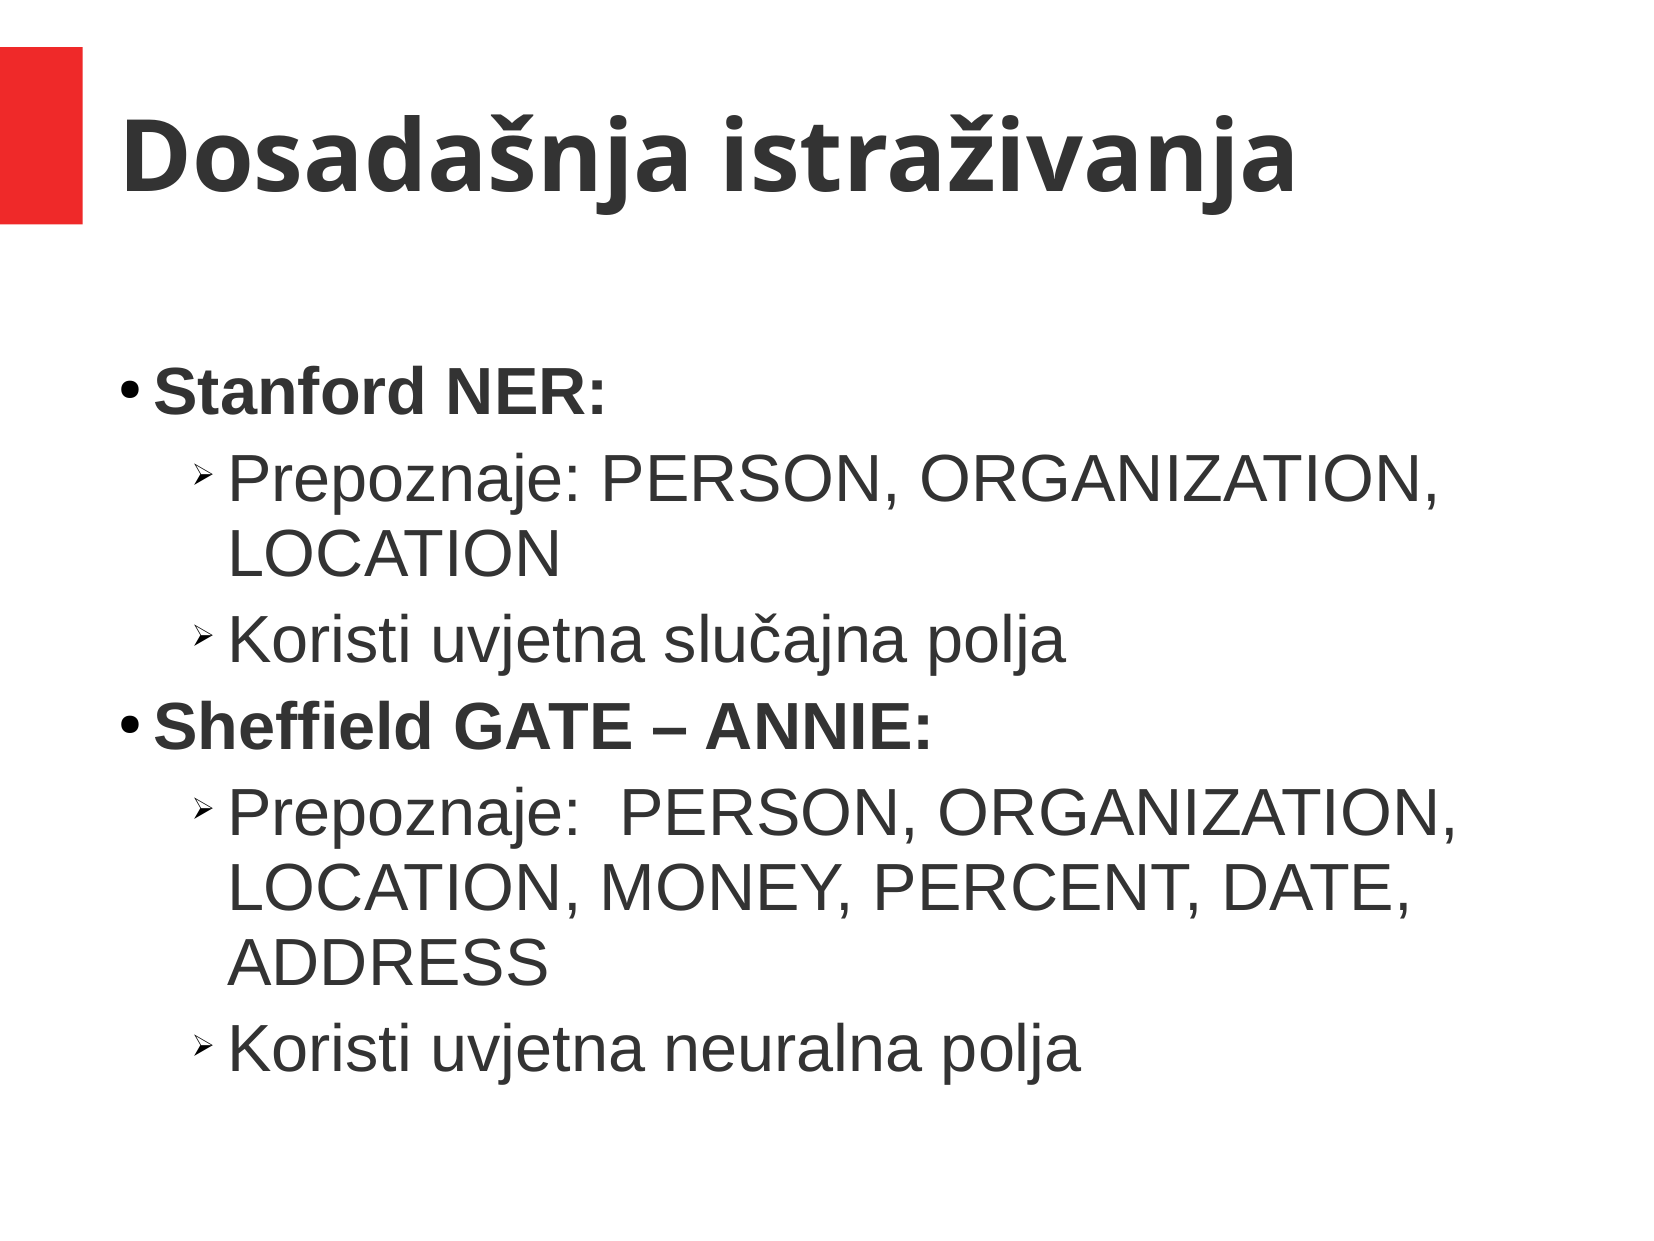

# Dosadašnja istraživanja
Stanford NER:
Prepoznaje: PERSON, ORGANIZATION, LOCATION
Koristi uvjetna slučajna polja
Sheffield GATE – ANNIE:
Prepoznaje: PERSON, ORGANIZATION, LOCATION, MONEY, PERCENT, DATE, ADDRESS
Koristi uvjetna neuralna polja